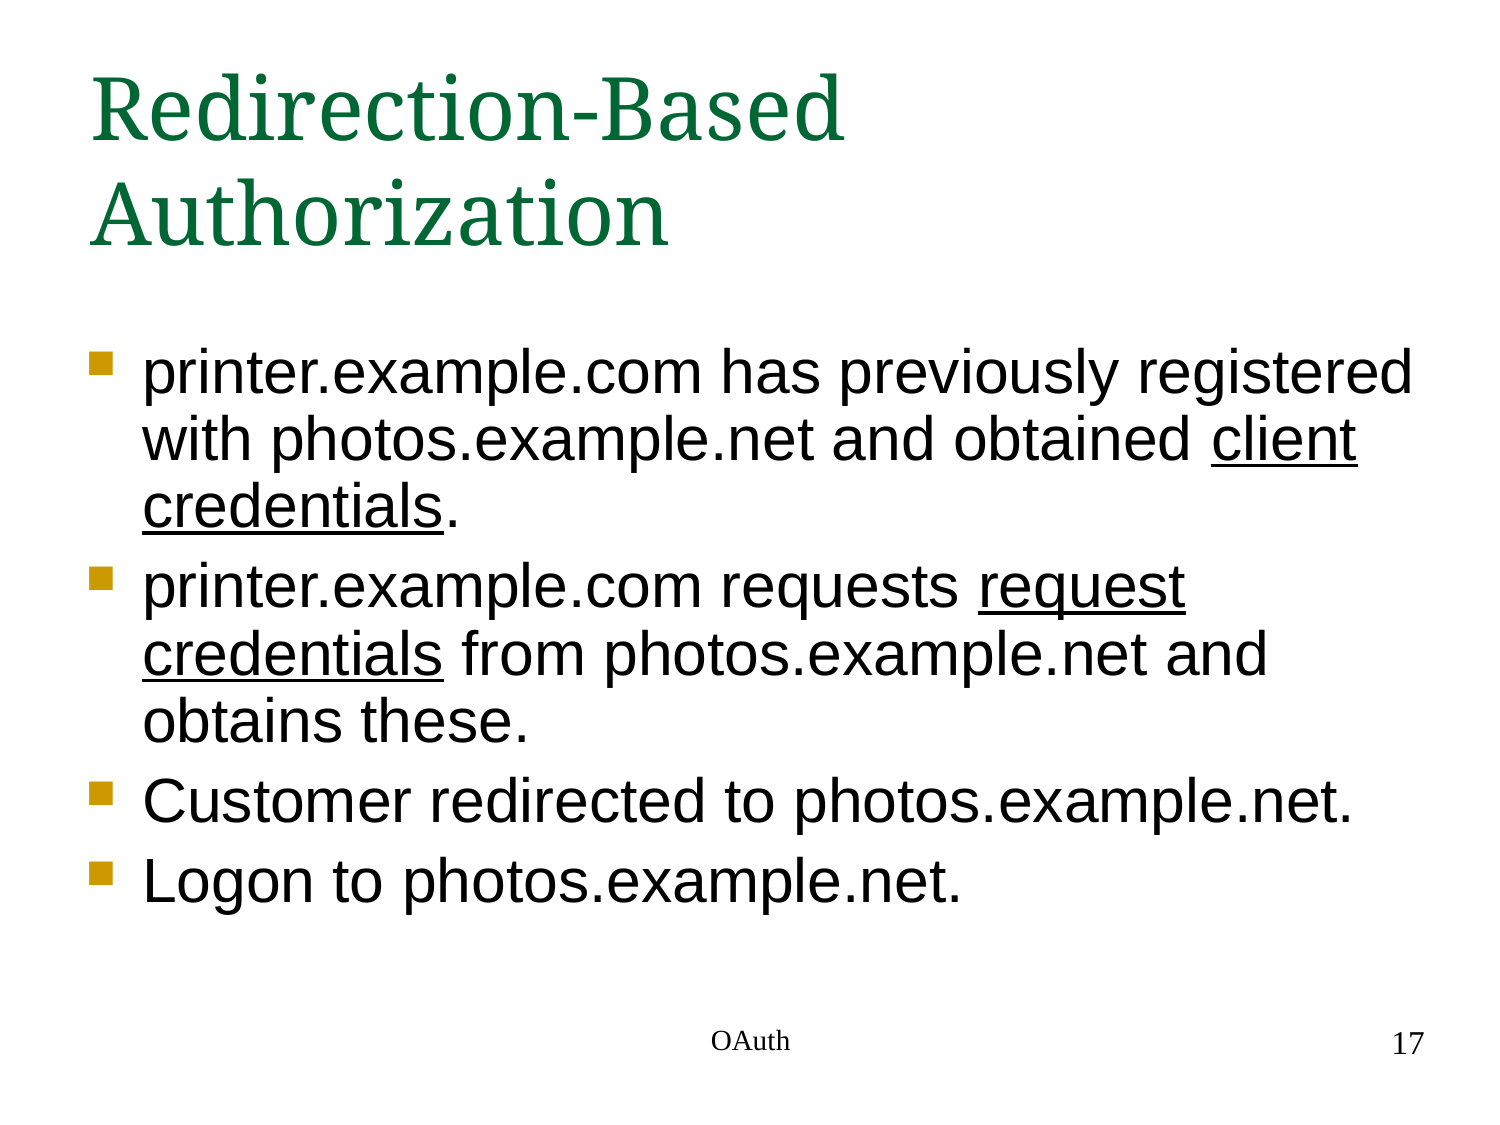

# Redirection-Based Authorization
printer.example.com has previously registered with photos.example.net and obtained client credentials.
printer.example.com requests request credentials from photos.example.net and obtains these.
Customer redirected to photos.example.net.
Logon to photos.example.net.
OAuth
17